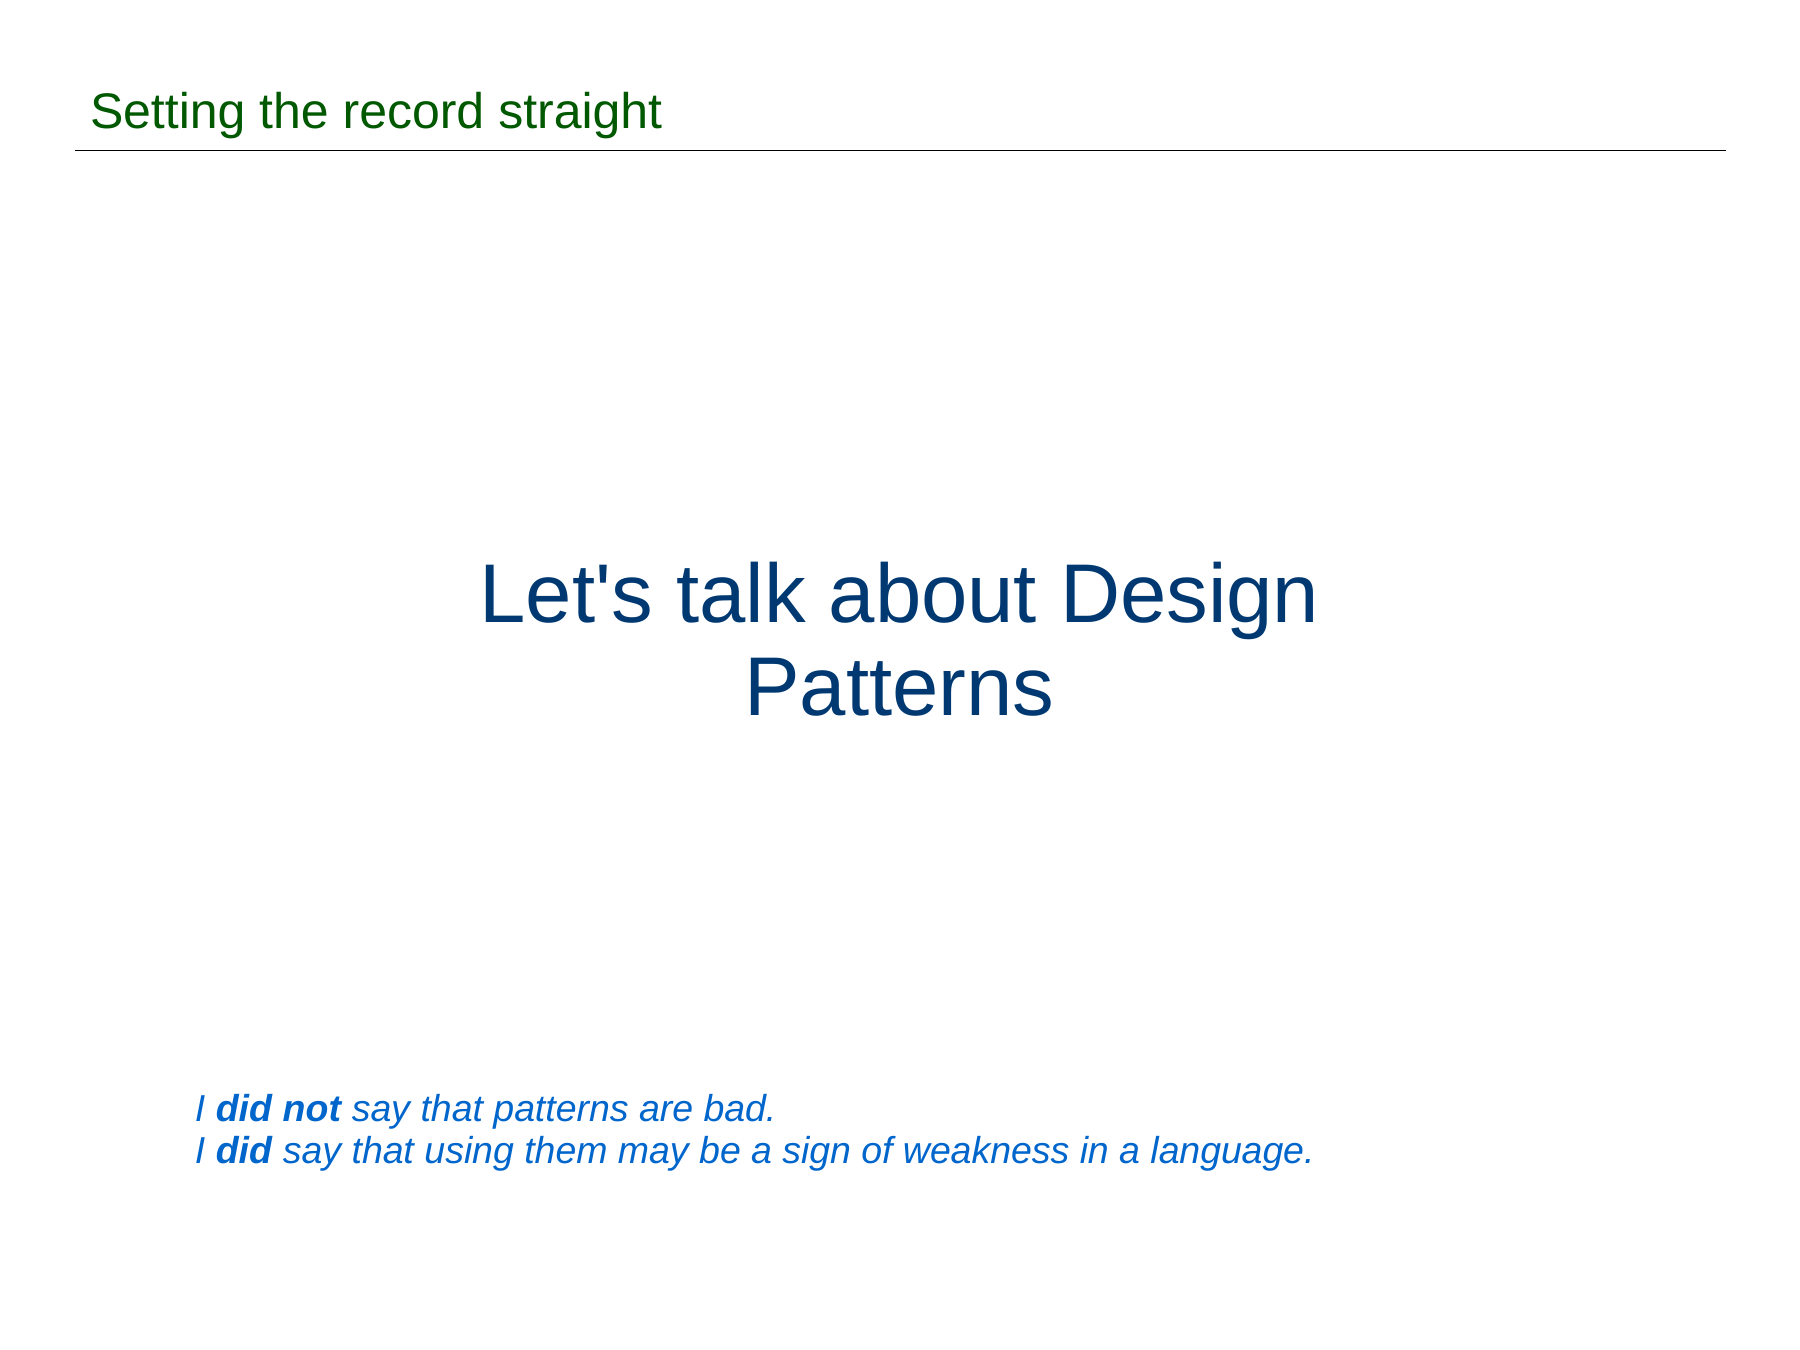

# Setting the record straight
Let's talk about Design Patterns
I did not say that patterns are bad.
I did say that using them may be a sign of weakness in a language.